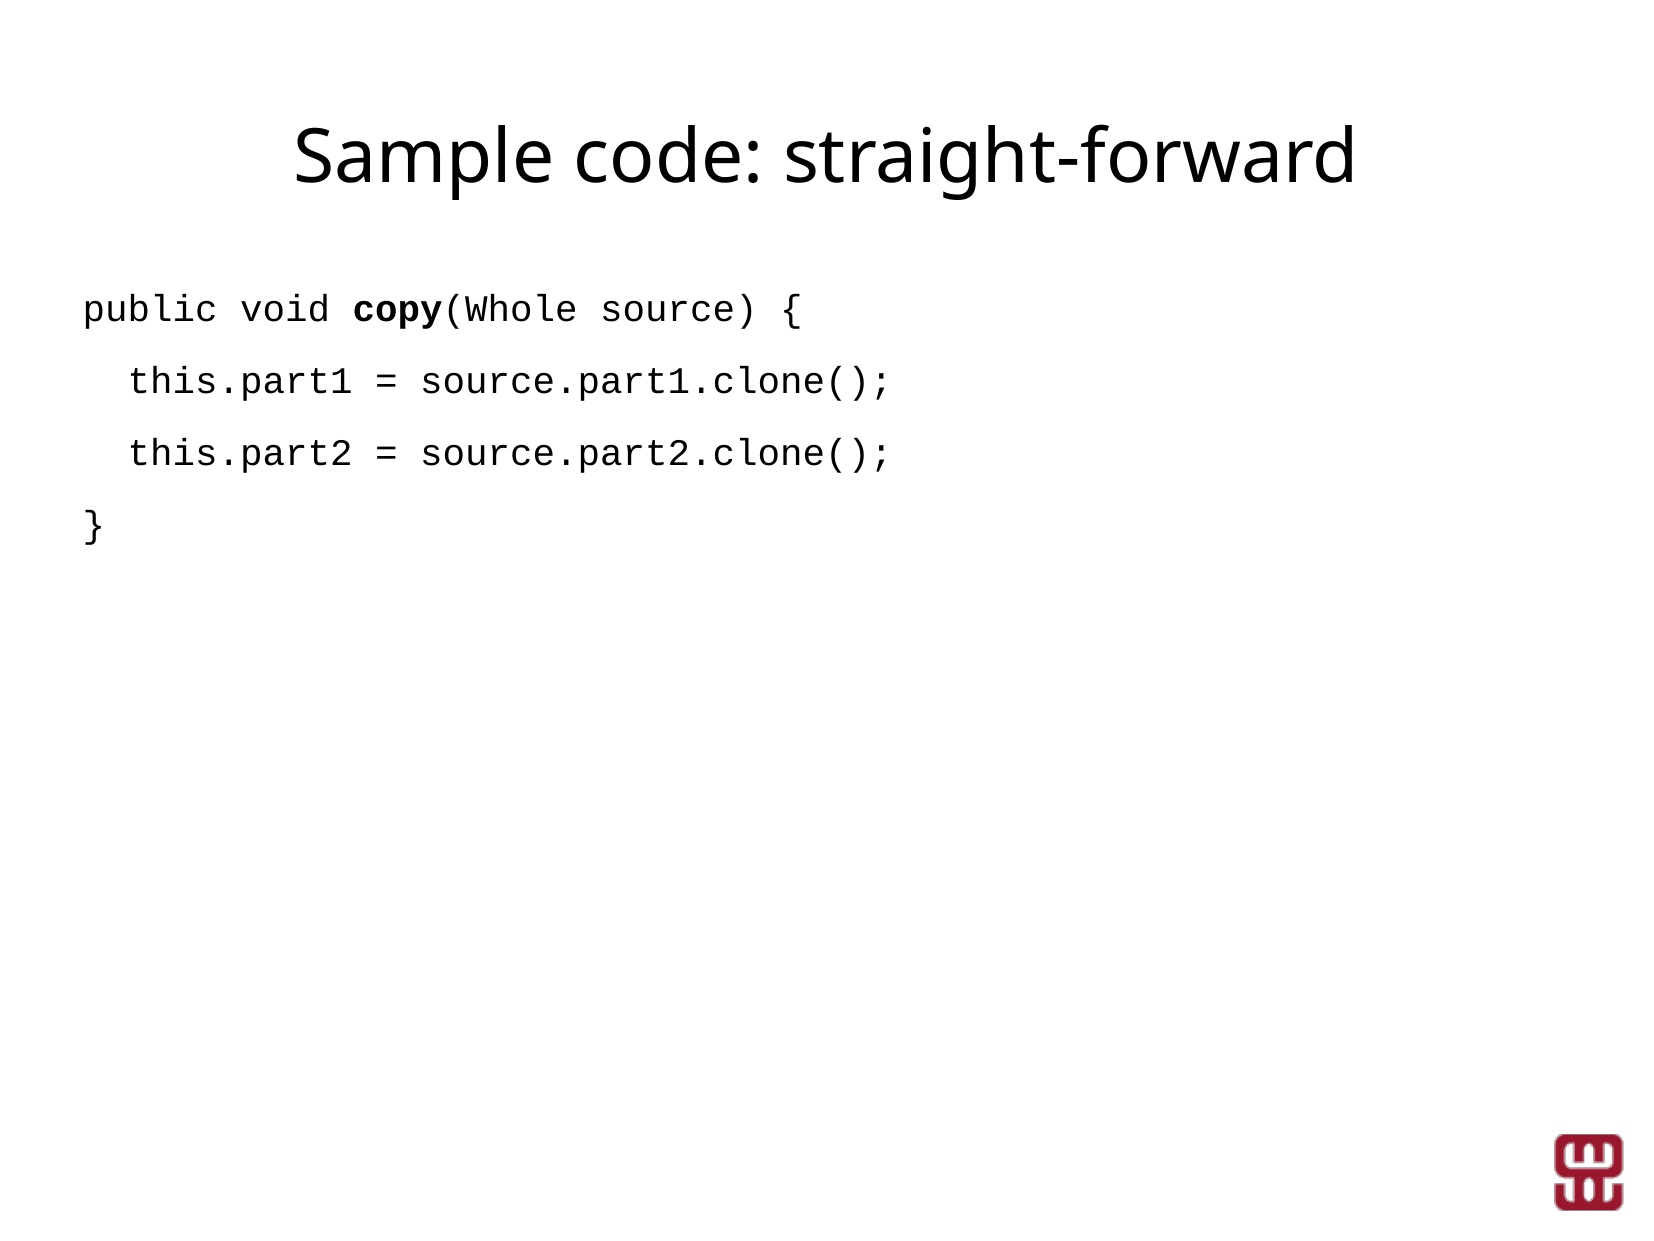

# Sample code: straight-forward
public void copy(Whole source) {
 this.part1 = source.part1.clone();
 this.part2 = source.part2.clone();
}